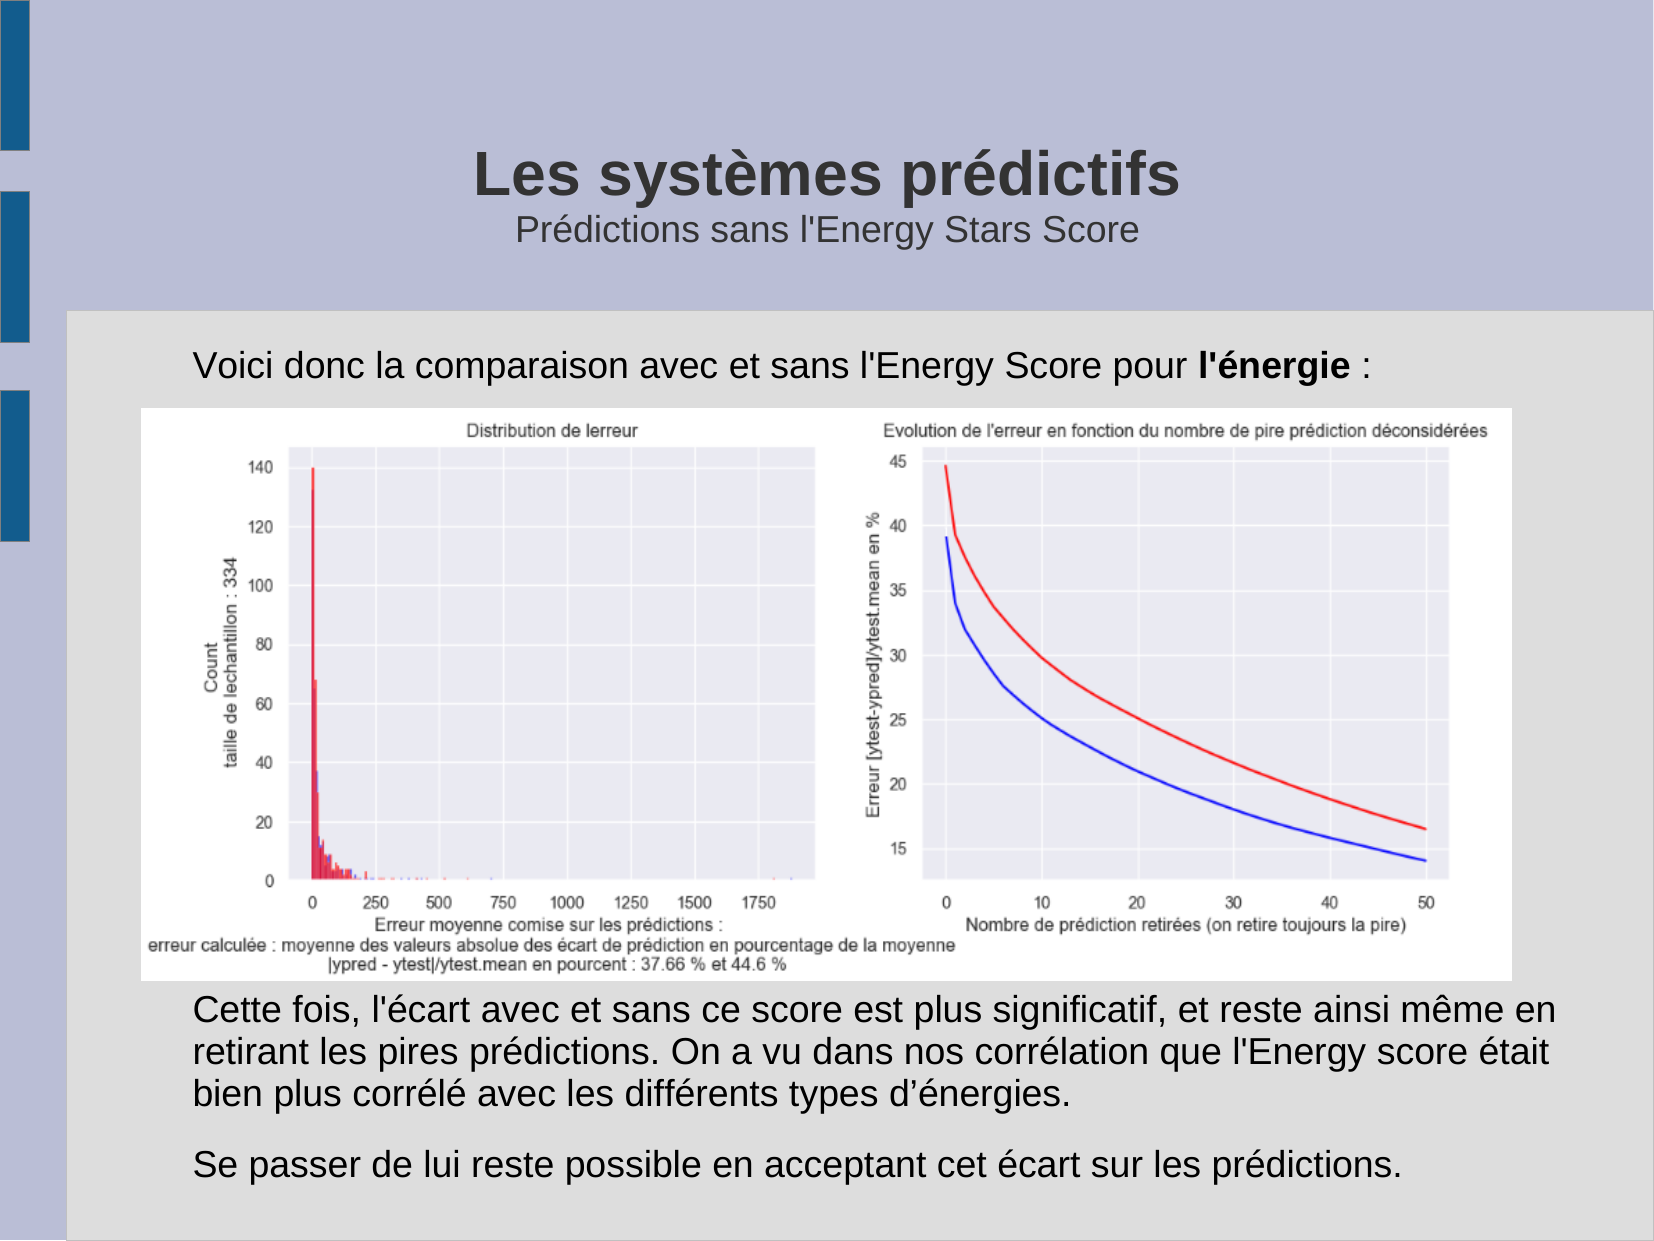

# Les systèmes prédictifs Prédictions sans l'Energy Stars Score
Voici donc la comparaison avec et sans l'Energy Score pour l'énergie :
Cette fois, l'écart avec et sans ce score est plus significatif, et reste ainsi même en retirant les pires prédictions. On a vu dans nos corrélation que l'Energy score était bien plus corrélé avec les différents types d’énergies.
Se passer de lui reste possible en acceptant cet écart sur les prédictions.